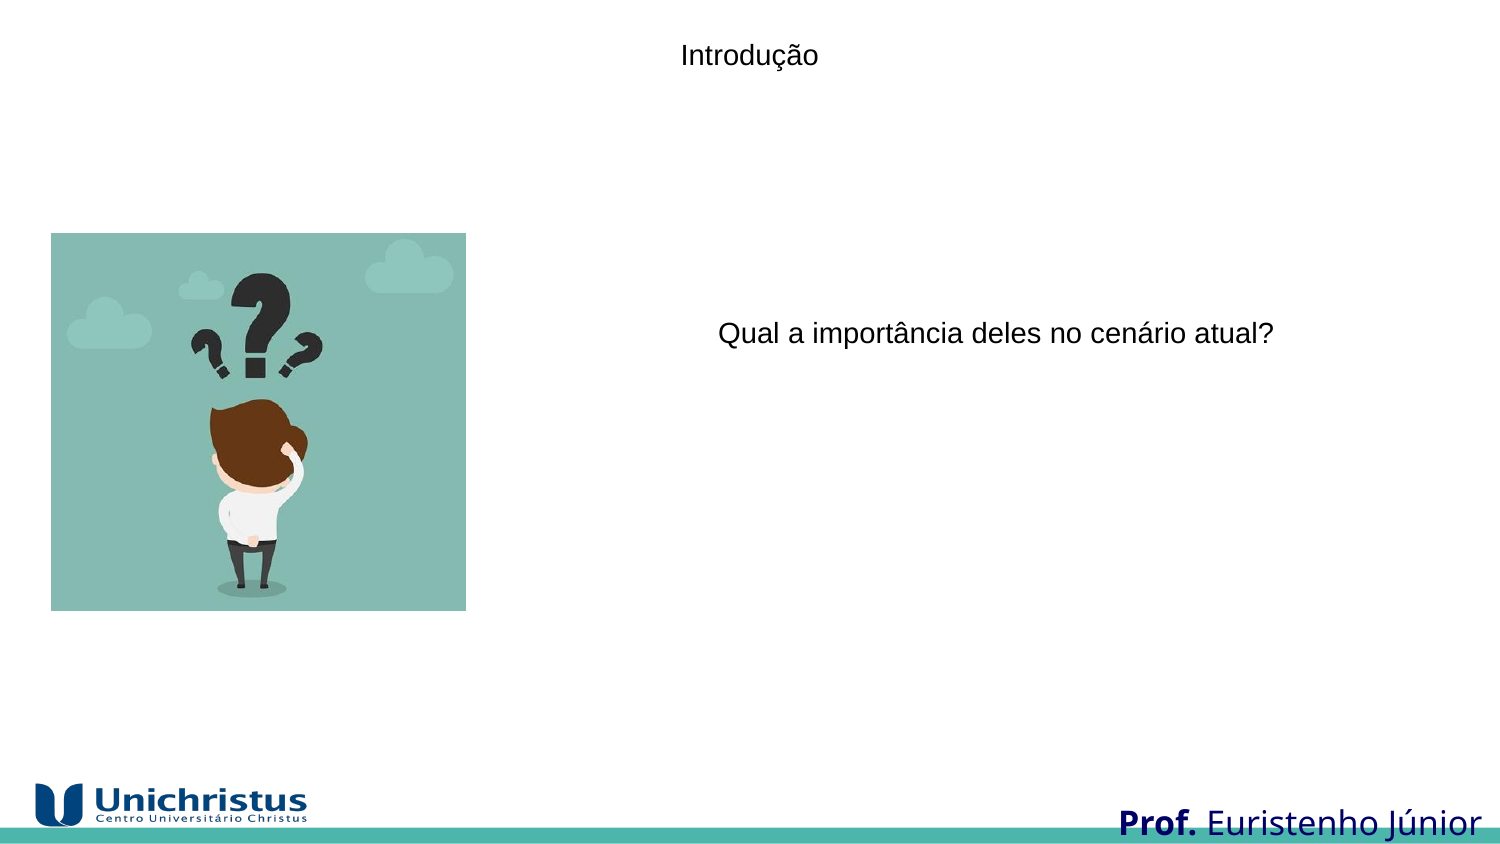

# Introdução
Qual a importância deles no cenário atual?
Prof. Euristenho Júnior